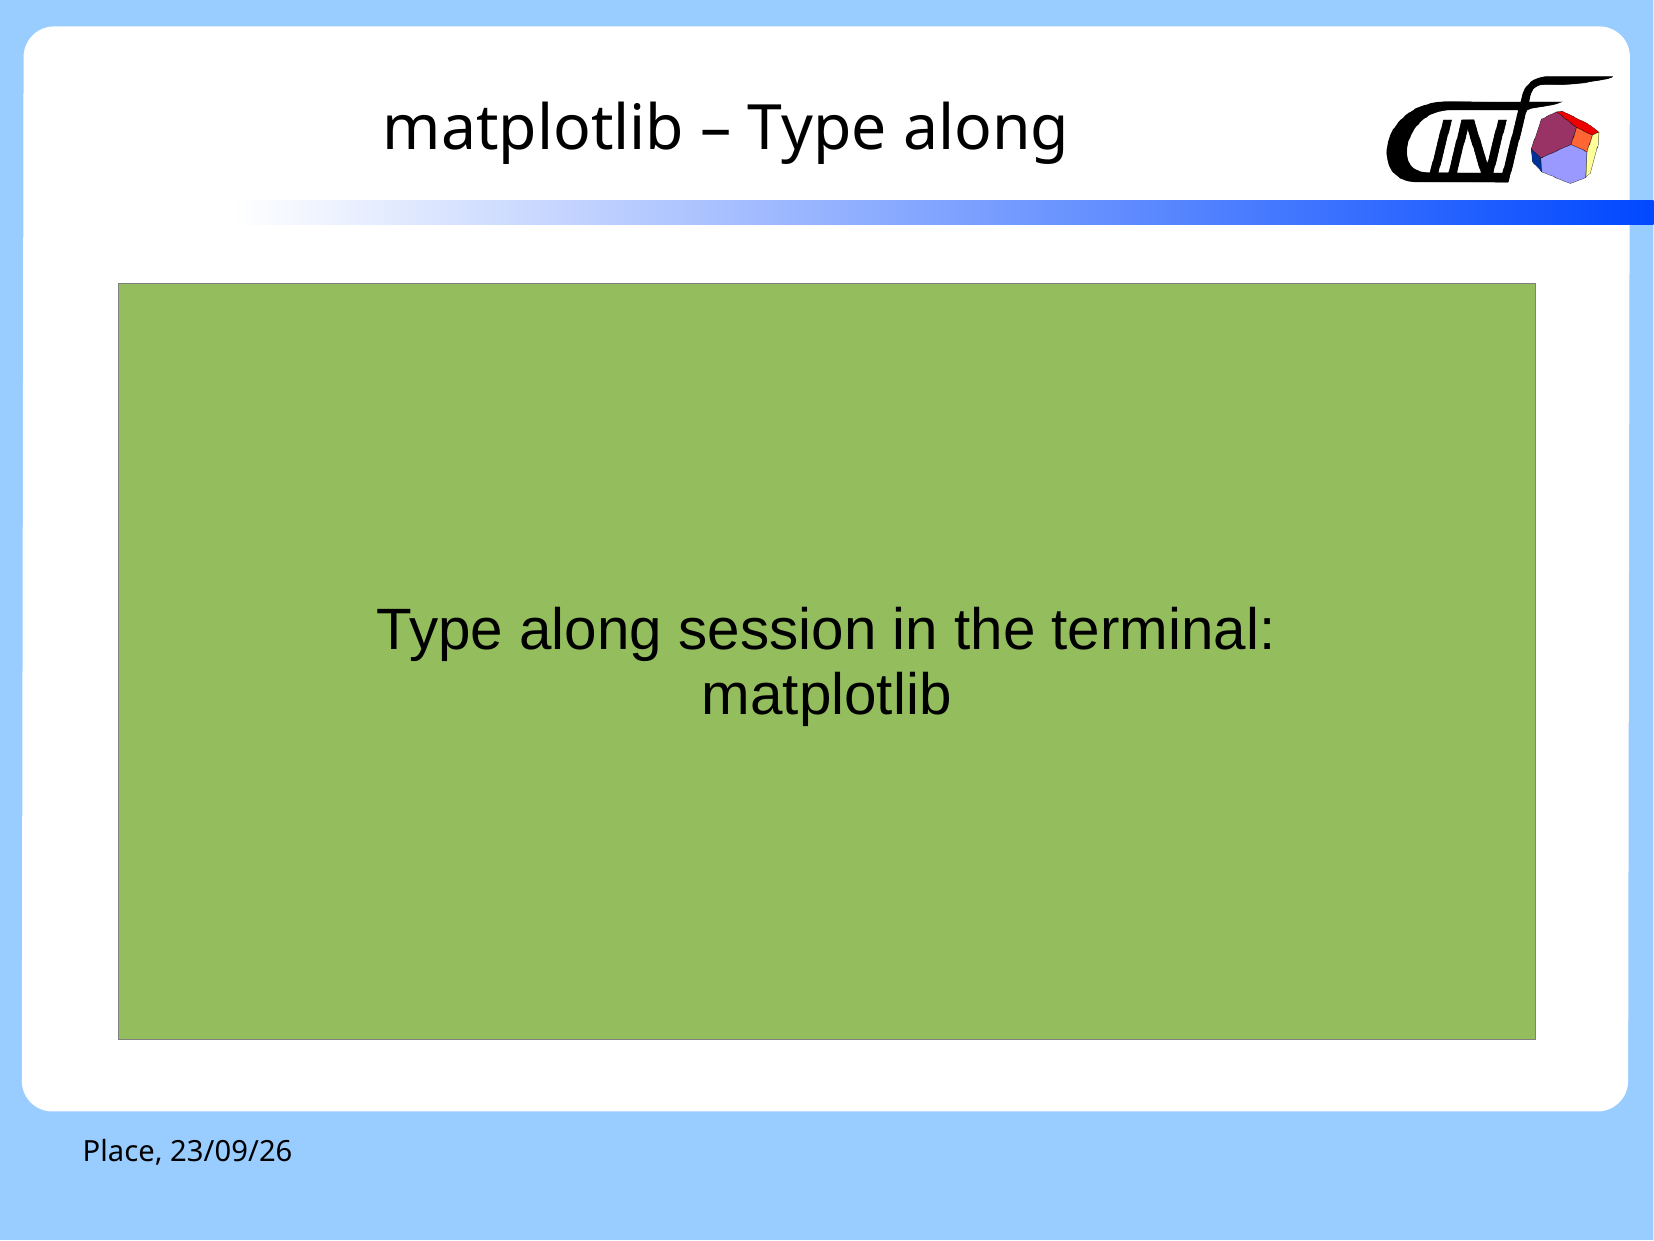

# matplotlib – Type along
Type along session in the terminal:
matplotlib